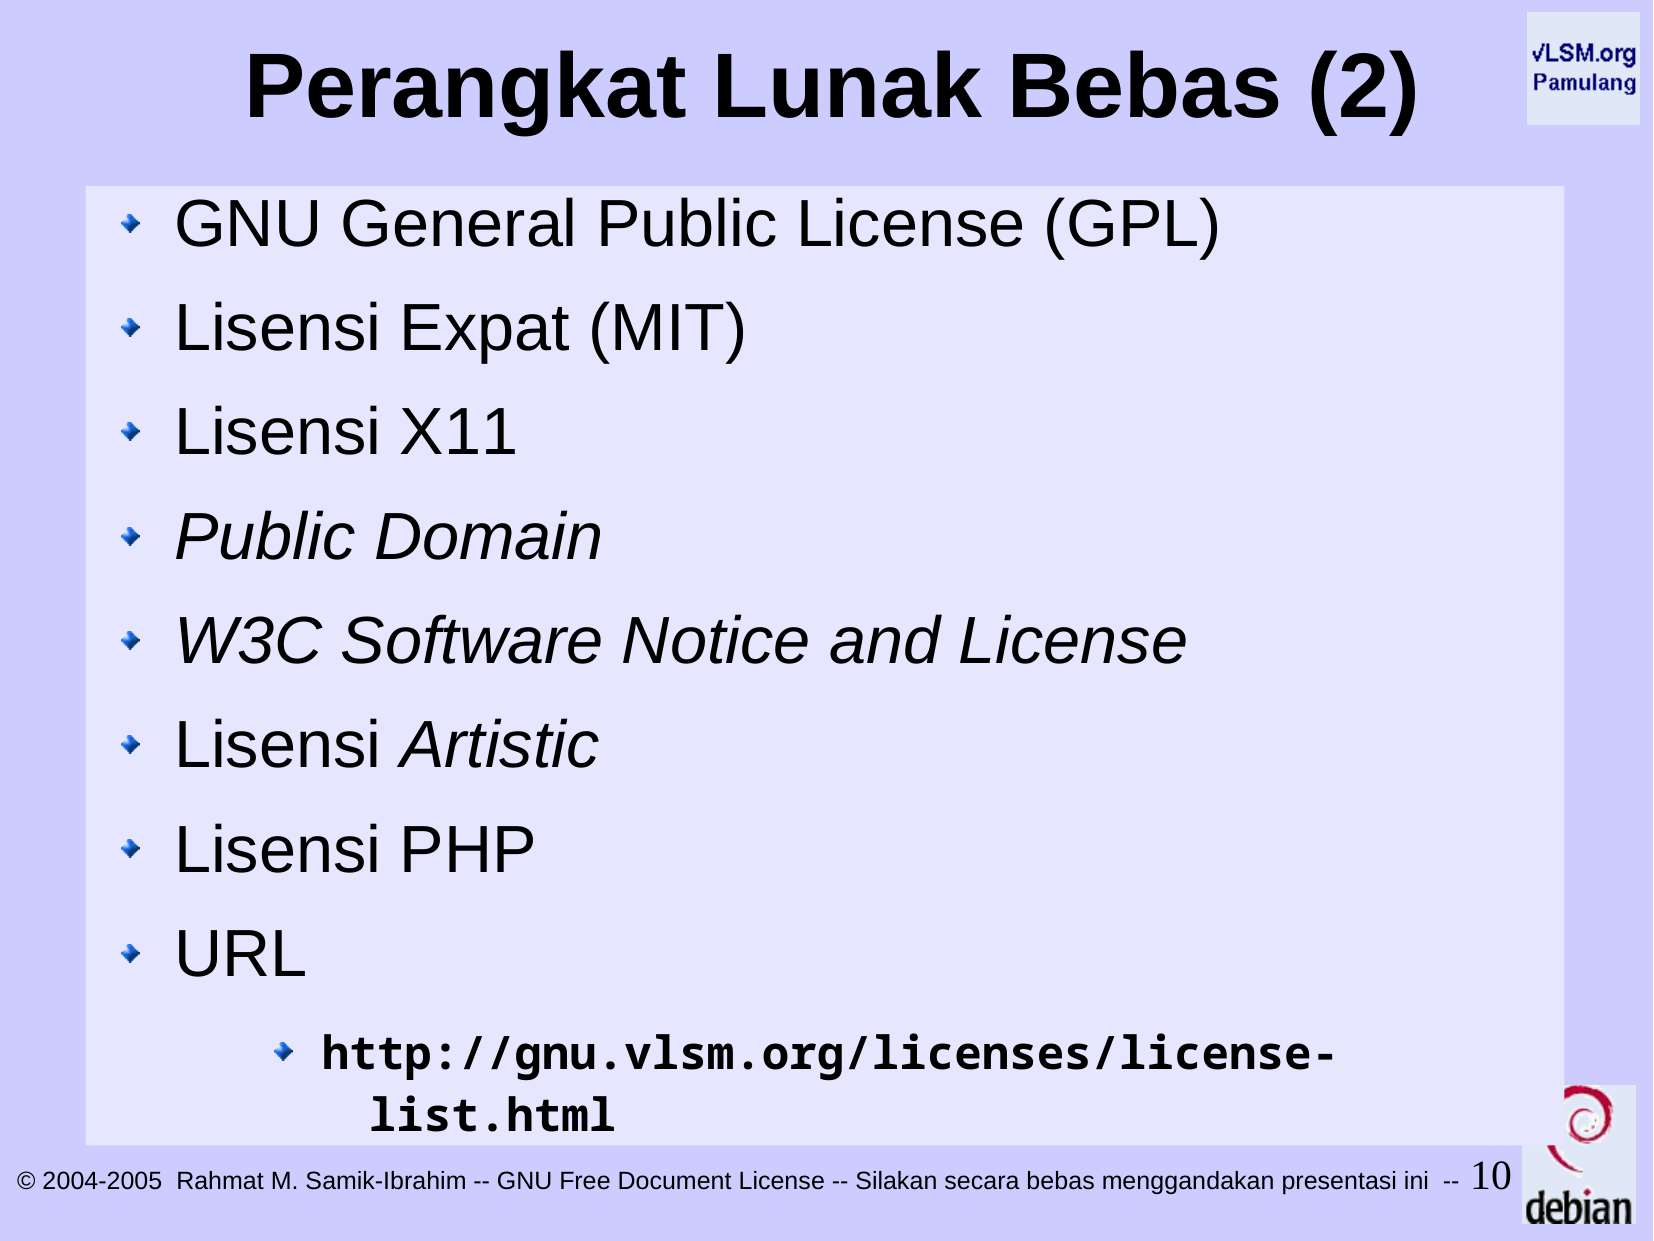

# Perangkat Lunak Bebas (2)
GNU General Public License (GPL)
Lisensi Expat (MIT)
Lisensi X11
Public Domain
W3C Software Notice and License
Lisensi Artistic
Lisensi PHP
URL
http://gnu.vlsm.org/licenses/license-list.html